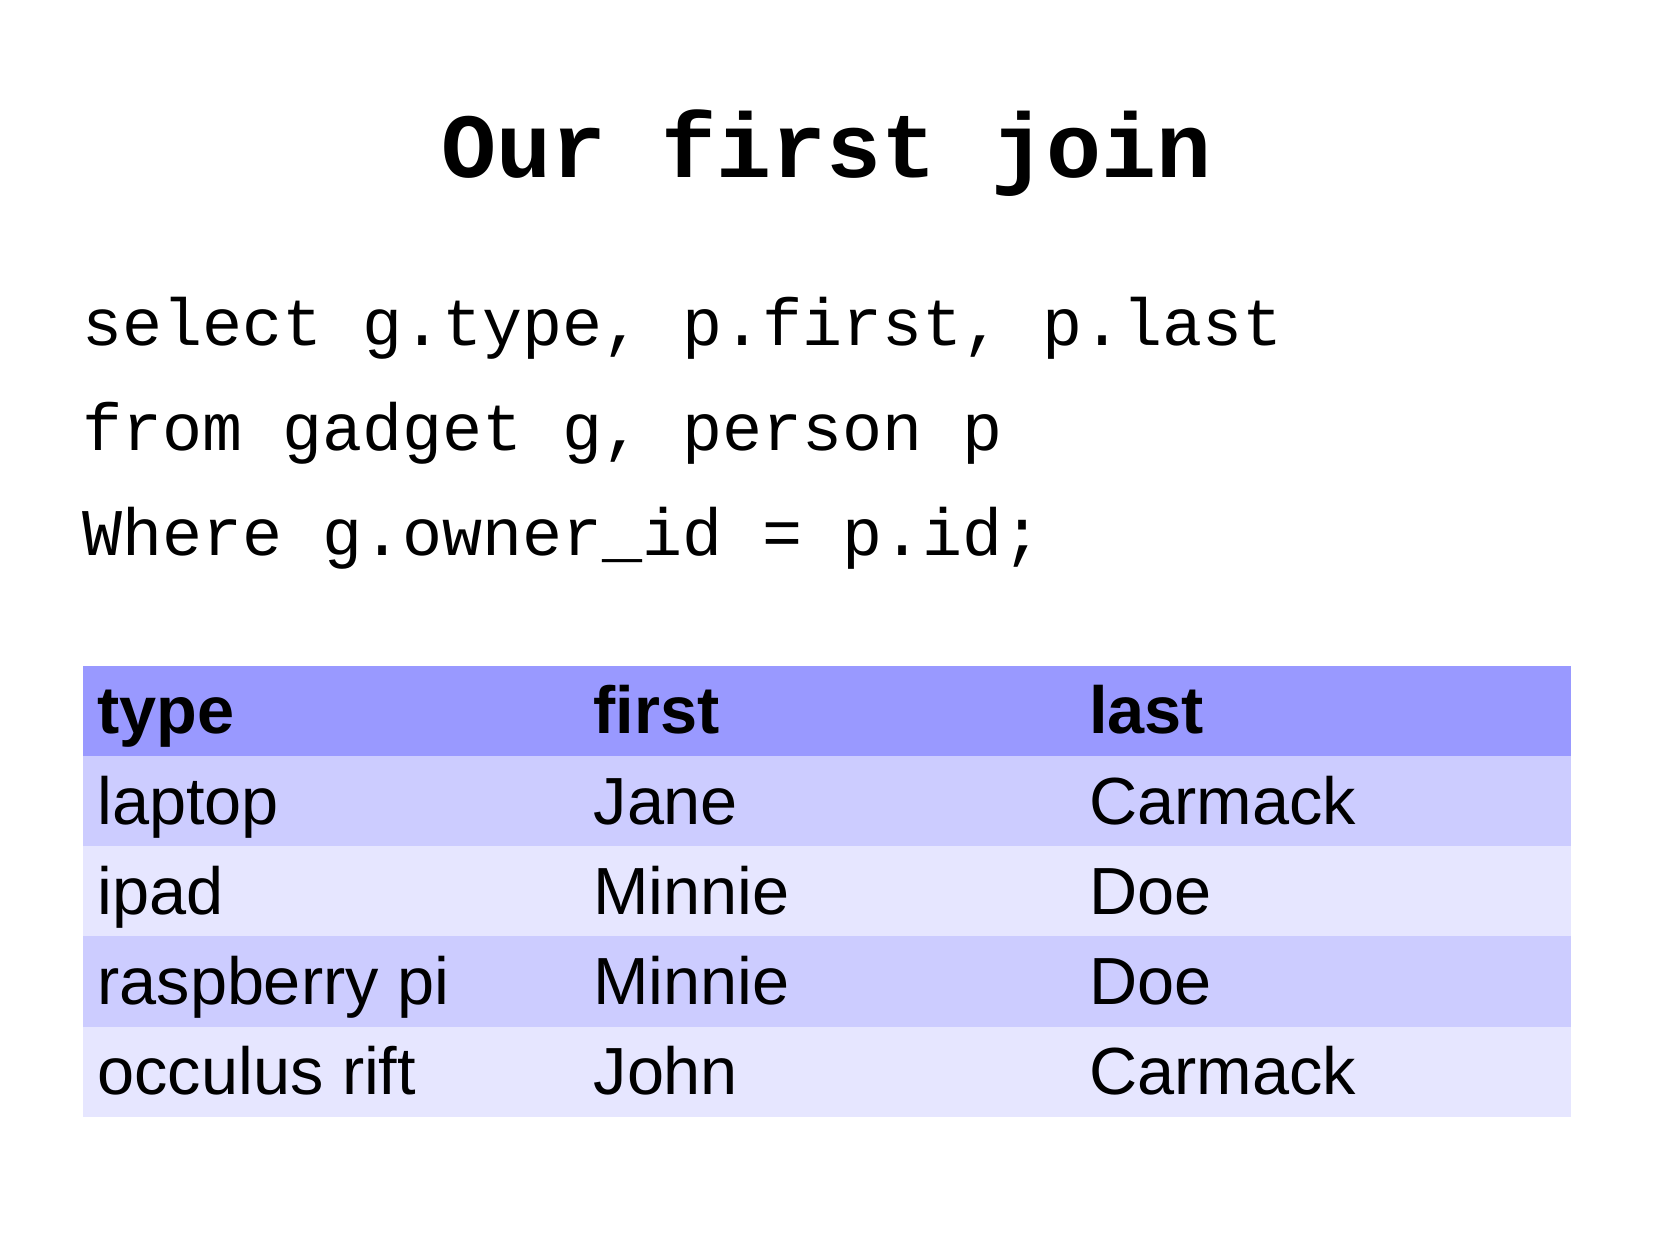

# Our first join
select g.type, p.first, p.last
from gadget g, person p
Where g.owner_id = p.id;
| type | first | last |
| --- | --- | --- |
| laptop | Jane | Carmack |
| ipad | Minnie | Doe |
| raspberry pi | Minnie | Doe |
| occulus rift | John | Carmack |